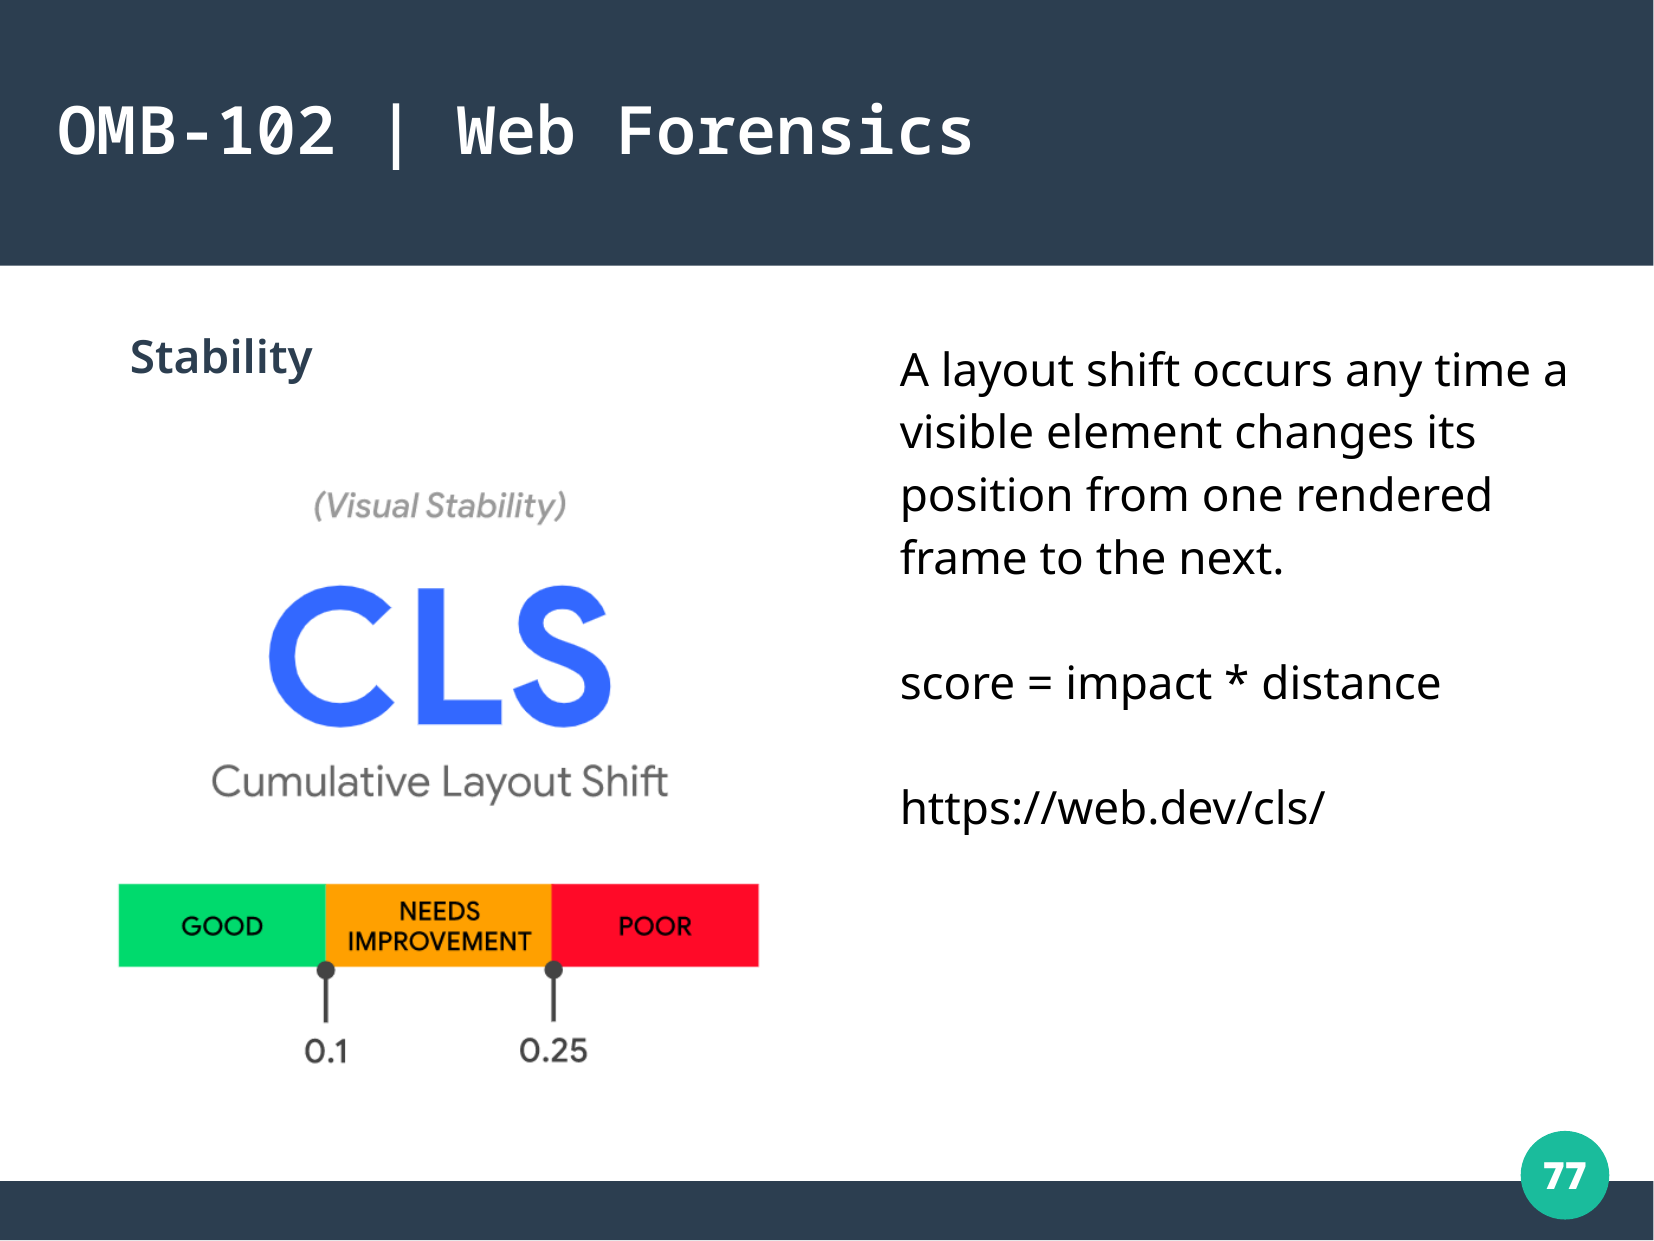

OMB-102 | Web Forensics
# Stability
A layout shift occurs any time a visible element changes its position from one rendered frame to the next.
score = impact * distance
https://web.dev/cls/
77